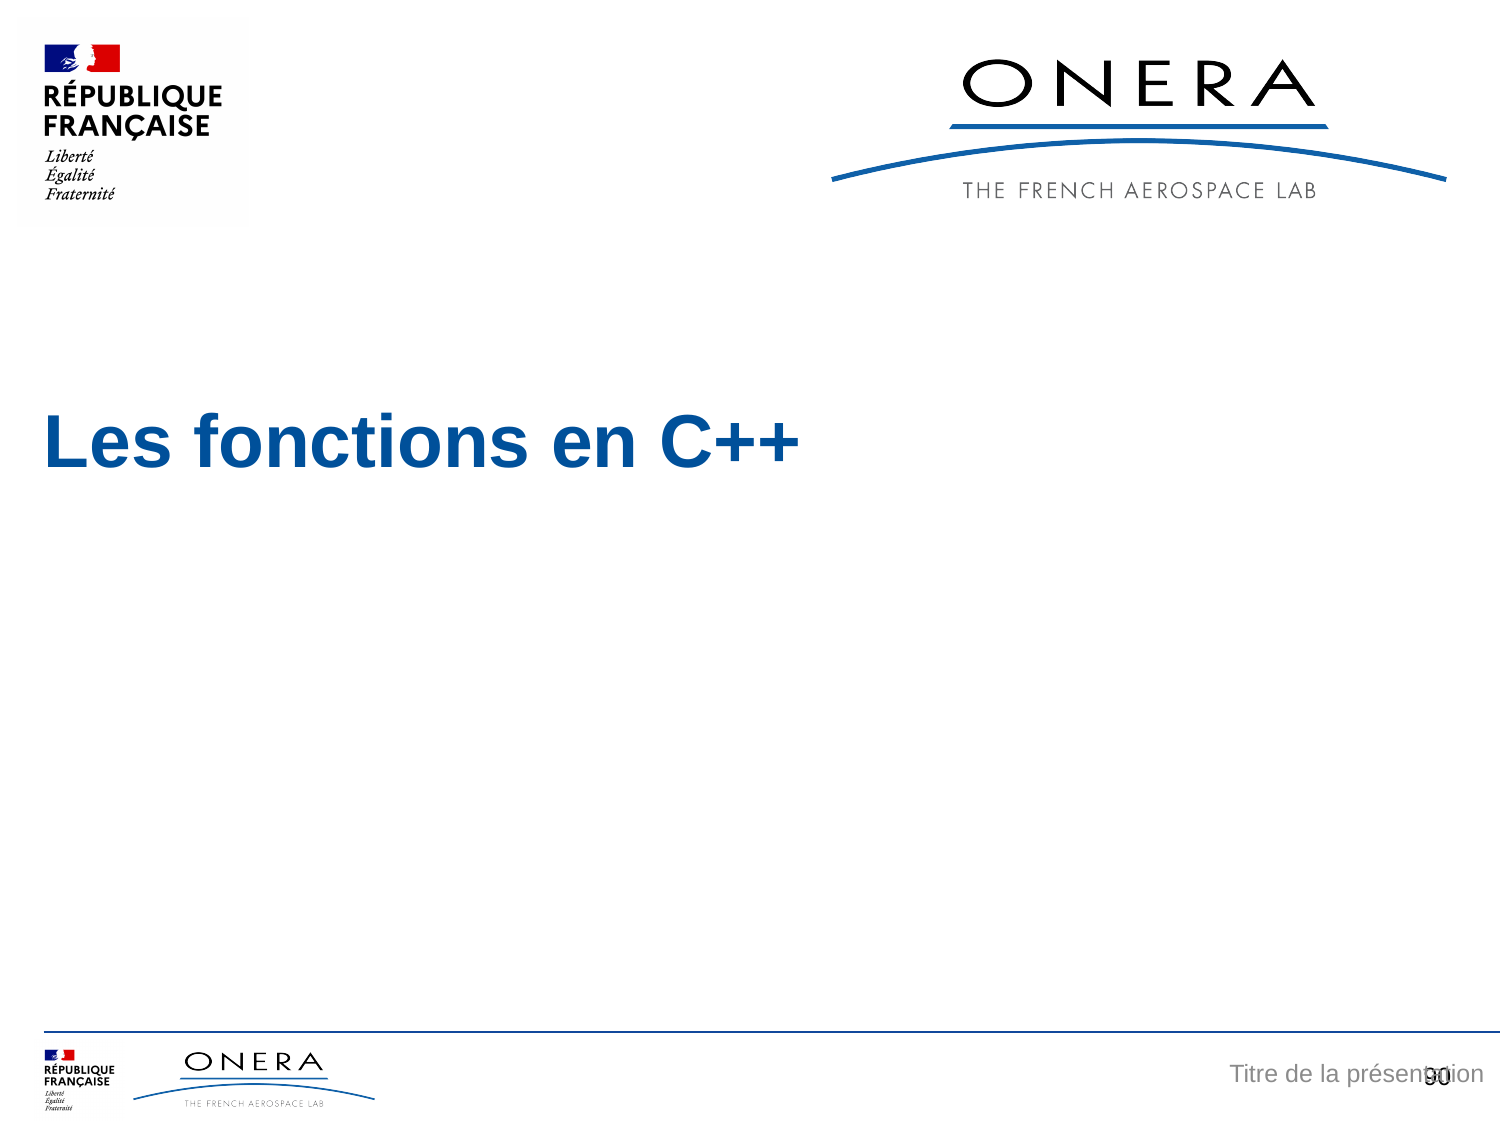

Les fonctions en C++
Titre de la présentation